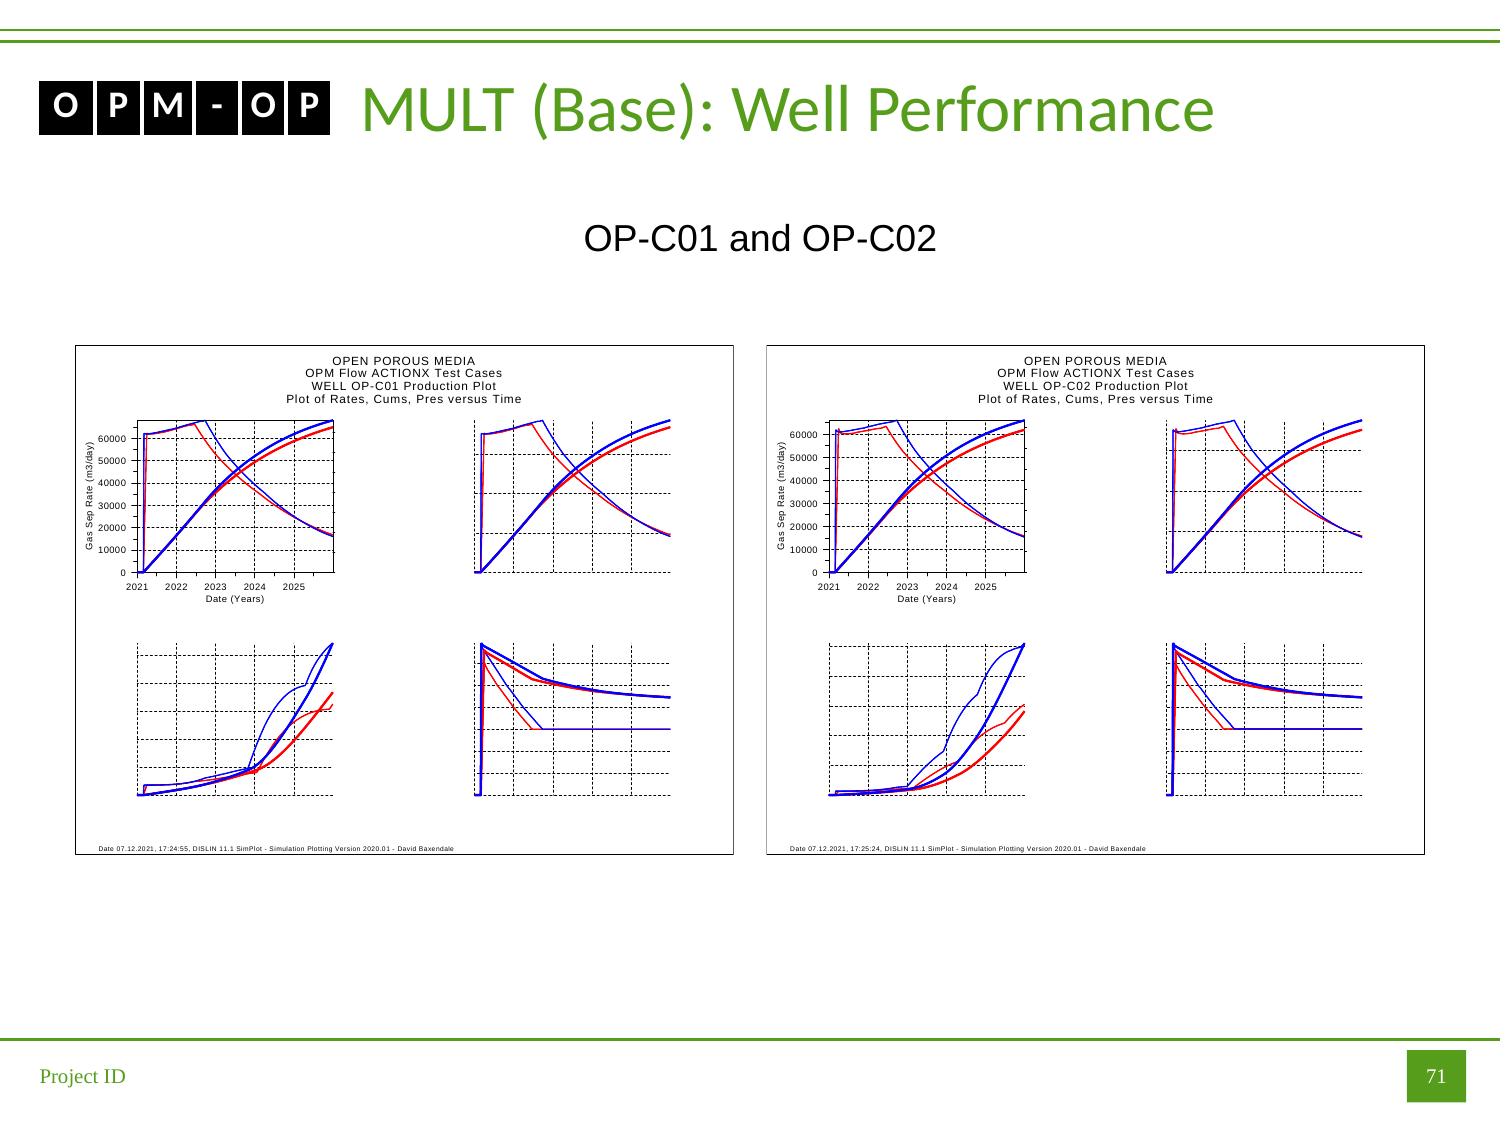

# MULT (Base): Well Performance
OP-C01 and OP-C02
Project ID
71